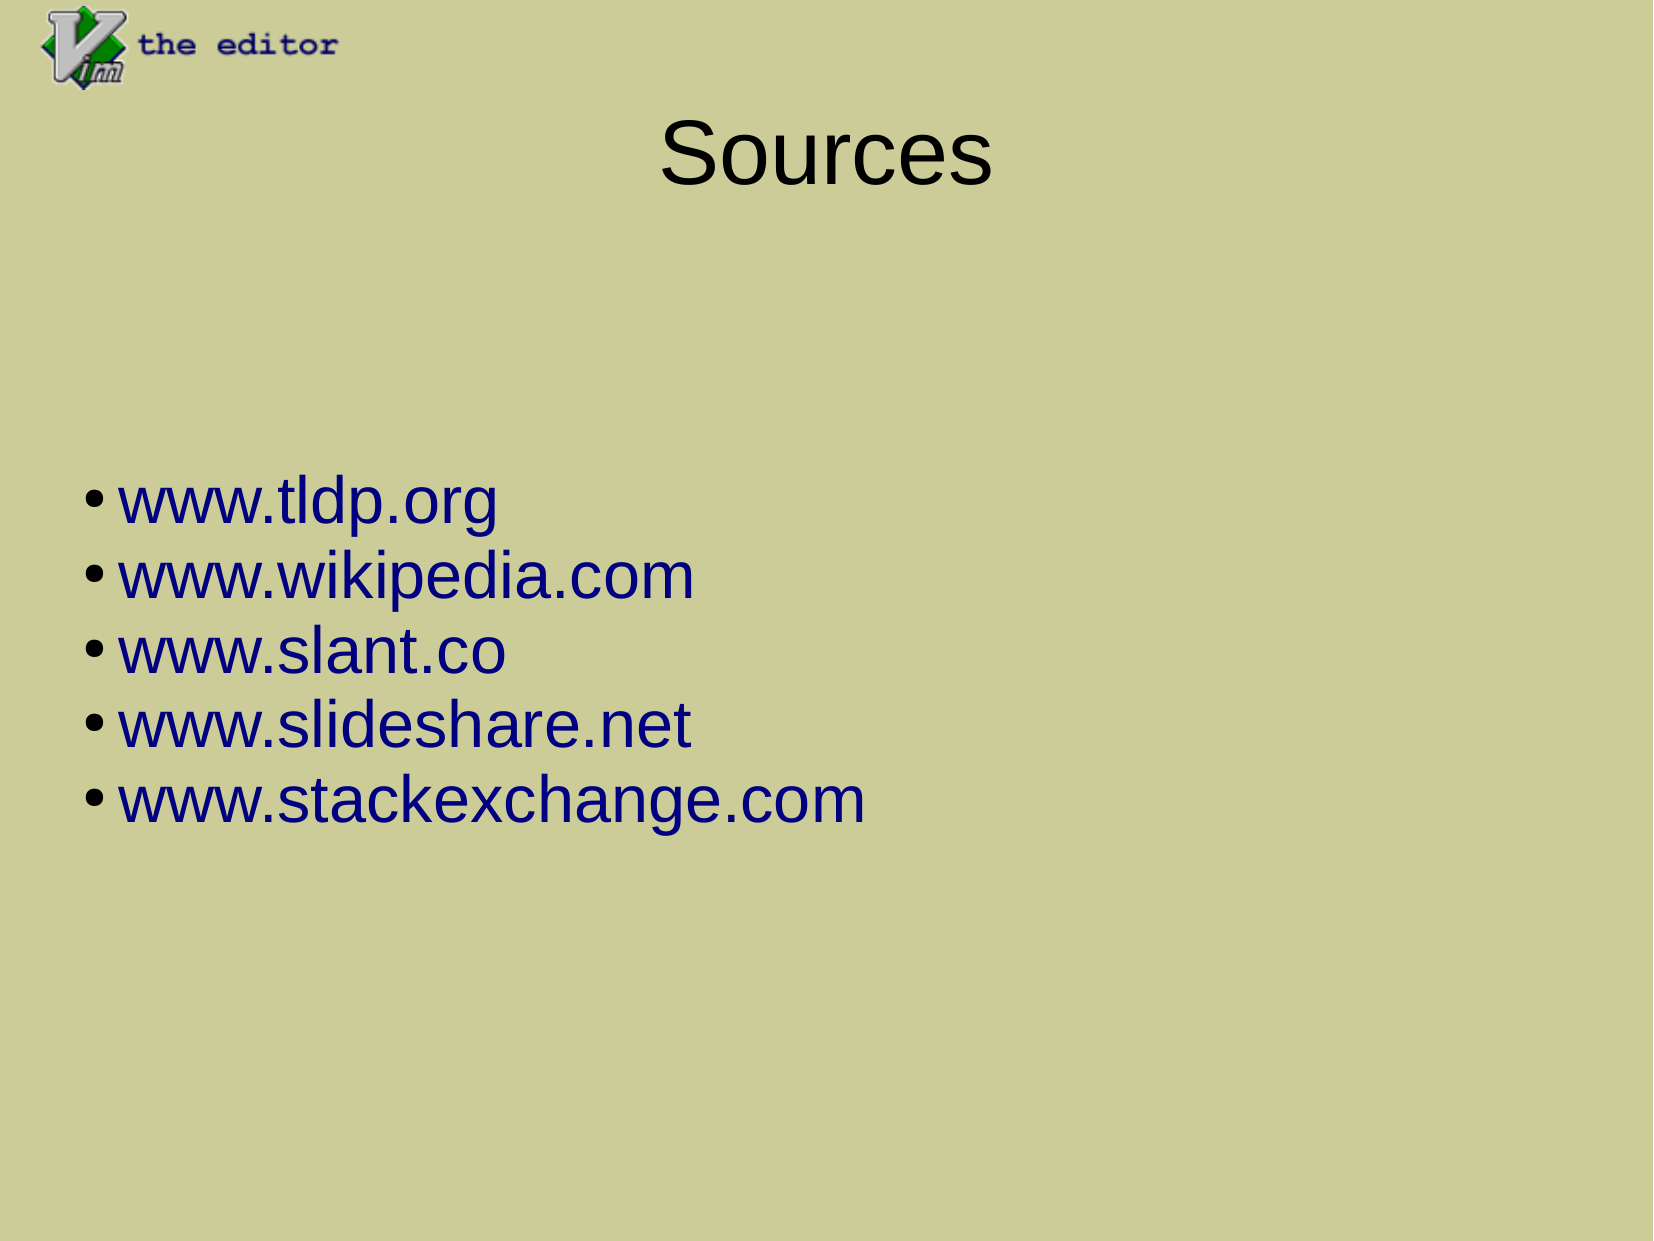

# Sources
www.tldp.org
www.wikipedia.com
www.slant.co
www.slideshare.net
www.stackexchange.com